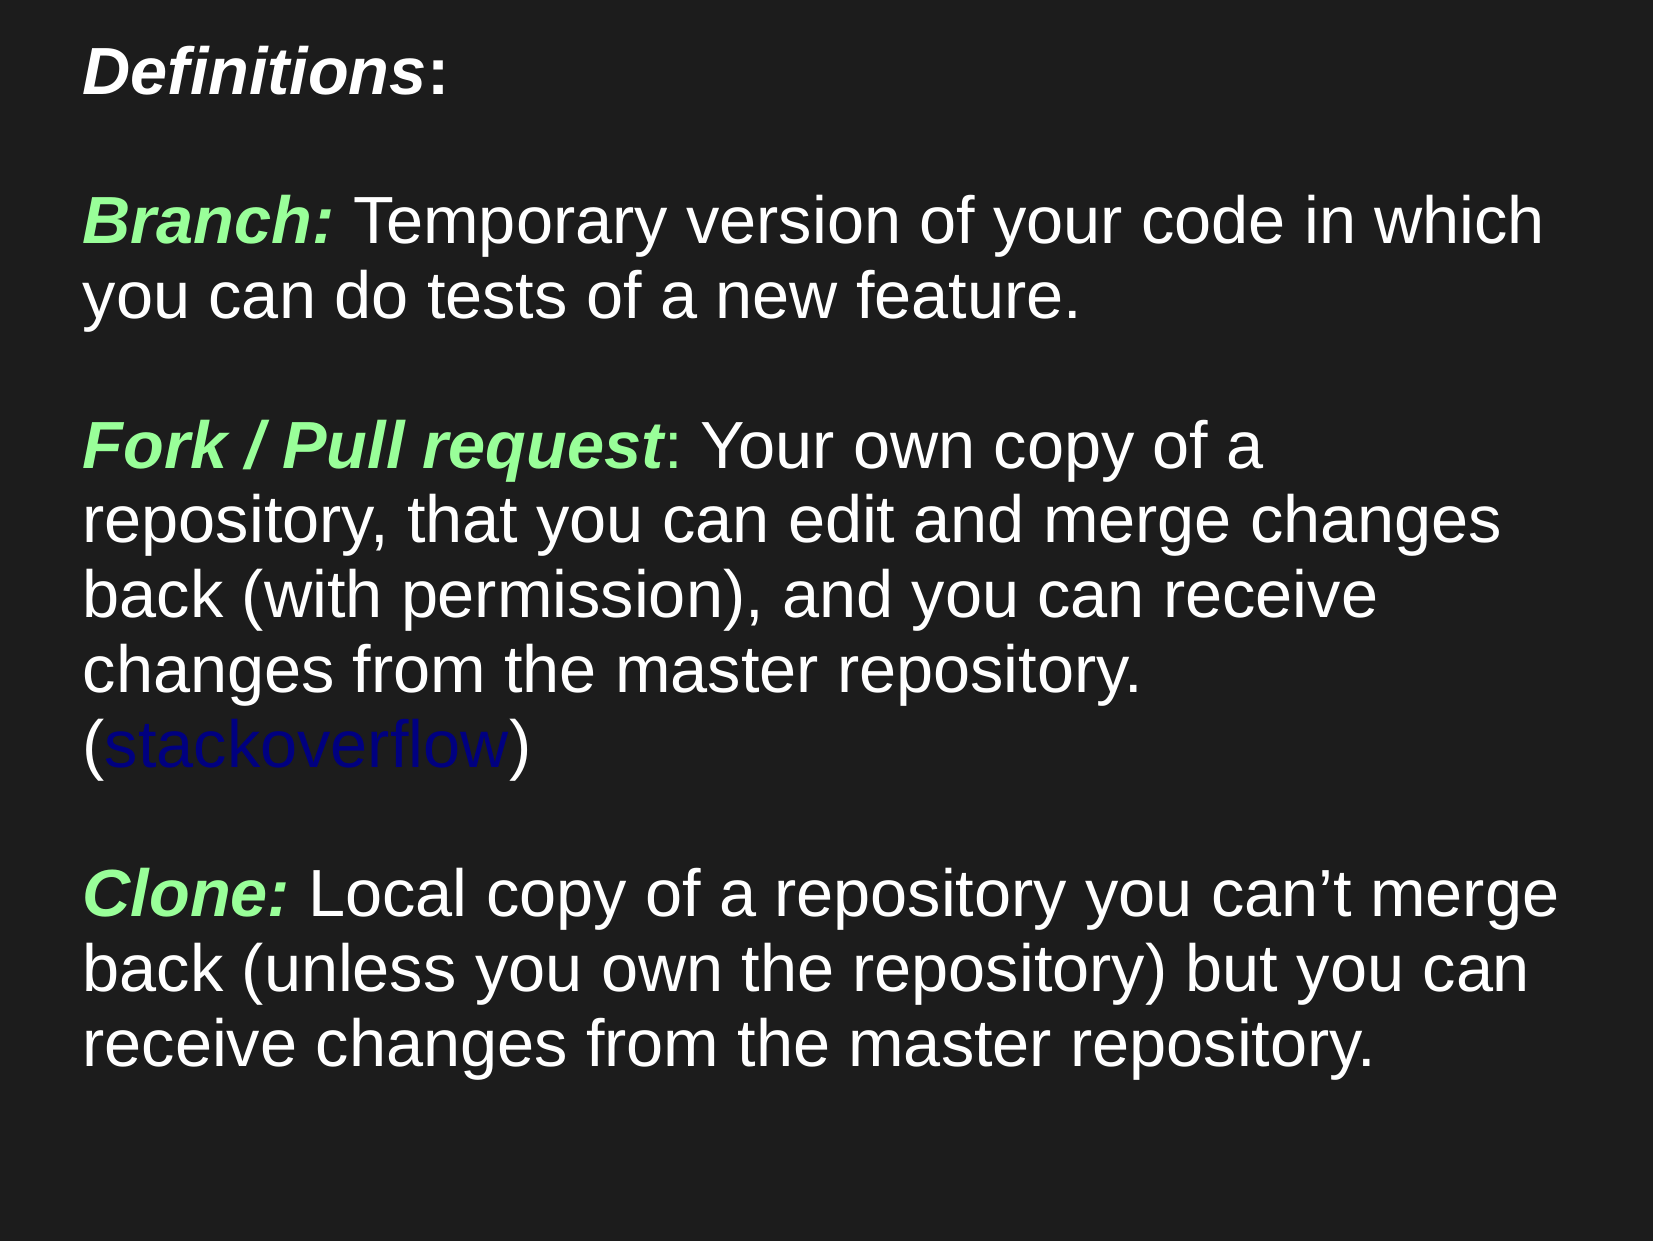

# Definitions:
Branch: Temporary version of your code in which you can do tests of a new feature.
Fork / Pull request: Your own copy of a repository, that you can edit and merge changes back (with permission), and you can receive changes from the master repository.
(stackoverflow)
Clone: Local copy of a repository you can’t merge back (unless you own the repository) but you can receive changes from the master repository.